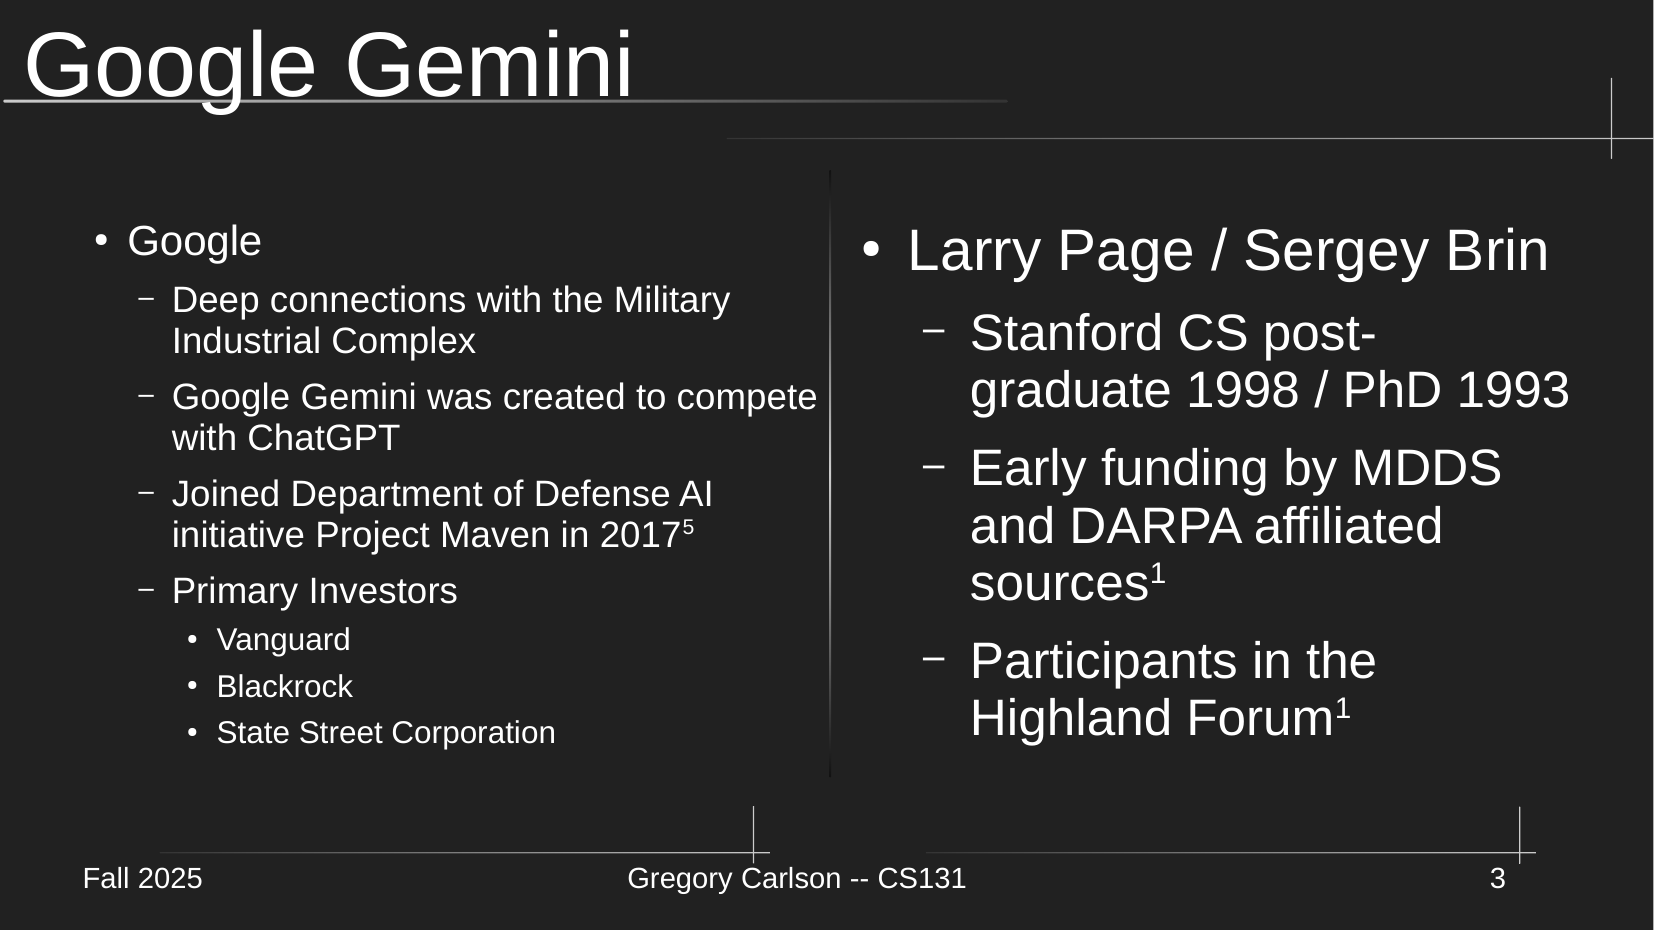

# Google Gemini
Google
Deep connections with the Military Industrial Complex
Google Gemini was created to compete with ChatGPT
Joined Department of Defense AI initiative Project Maven in 20175
Primary Investors
Vanguard
Blackrock
State Street Corporation
Larry Page / Sergey Brin
Stanford CS post-graduate 1998 / PhD 1993
Early funding by MDDS and DARPA affiliated sources1
Participants in the Highland Forum1
Fall 2025
Gregory Carlson -- CS131
3